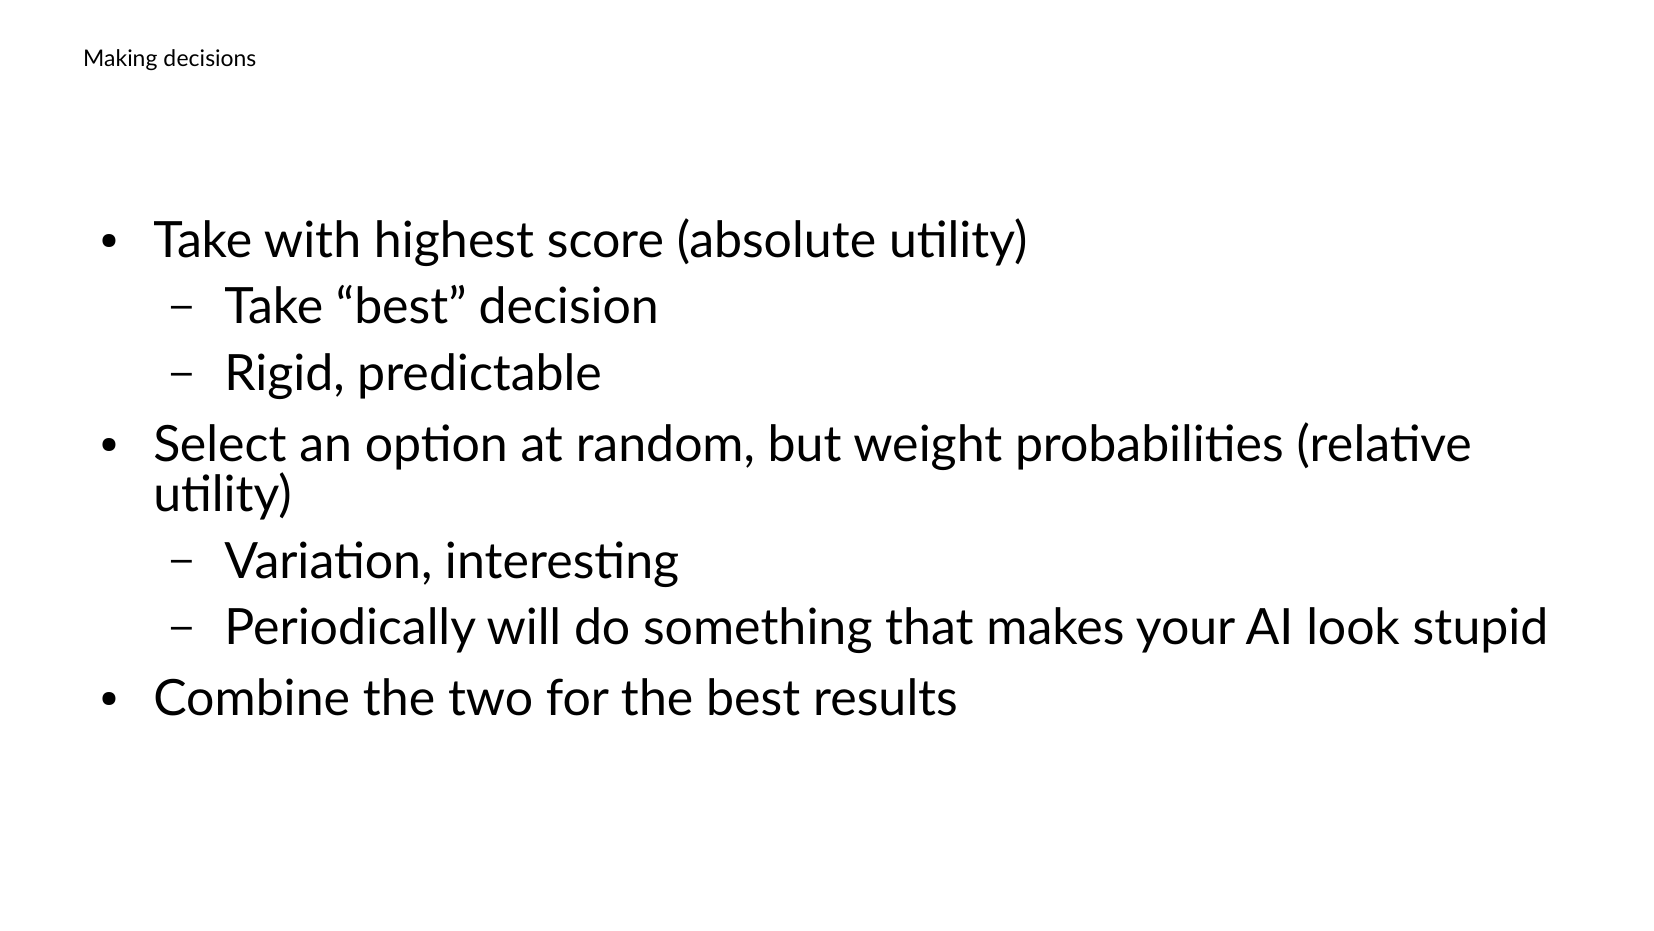

# Making decisions
Take with highest score (absolute utility)
Take “best” decision
Rigid, predictable
Select an option at random, but weight probabilities (relative utility)
Variation, interesting
Periodically will do something that makes your AI look stupid
Combine the two for the best results